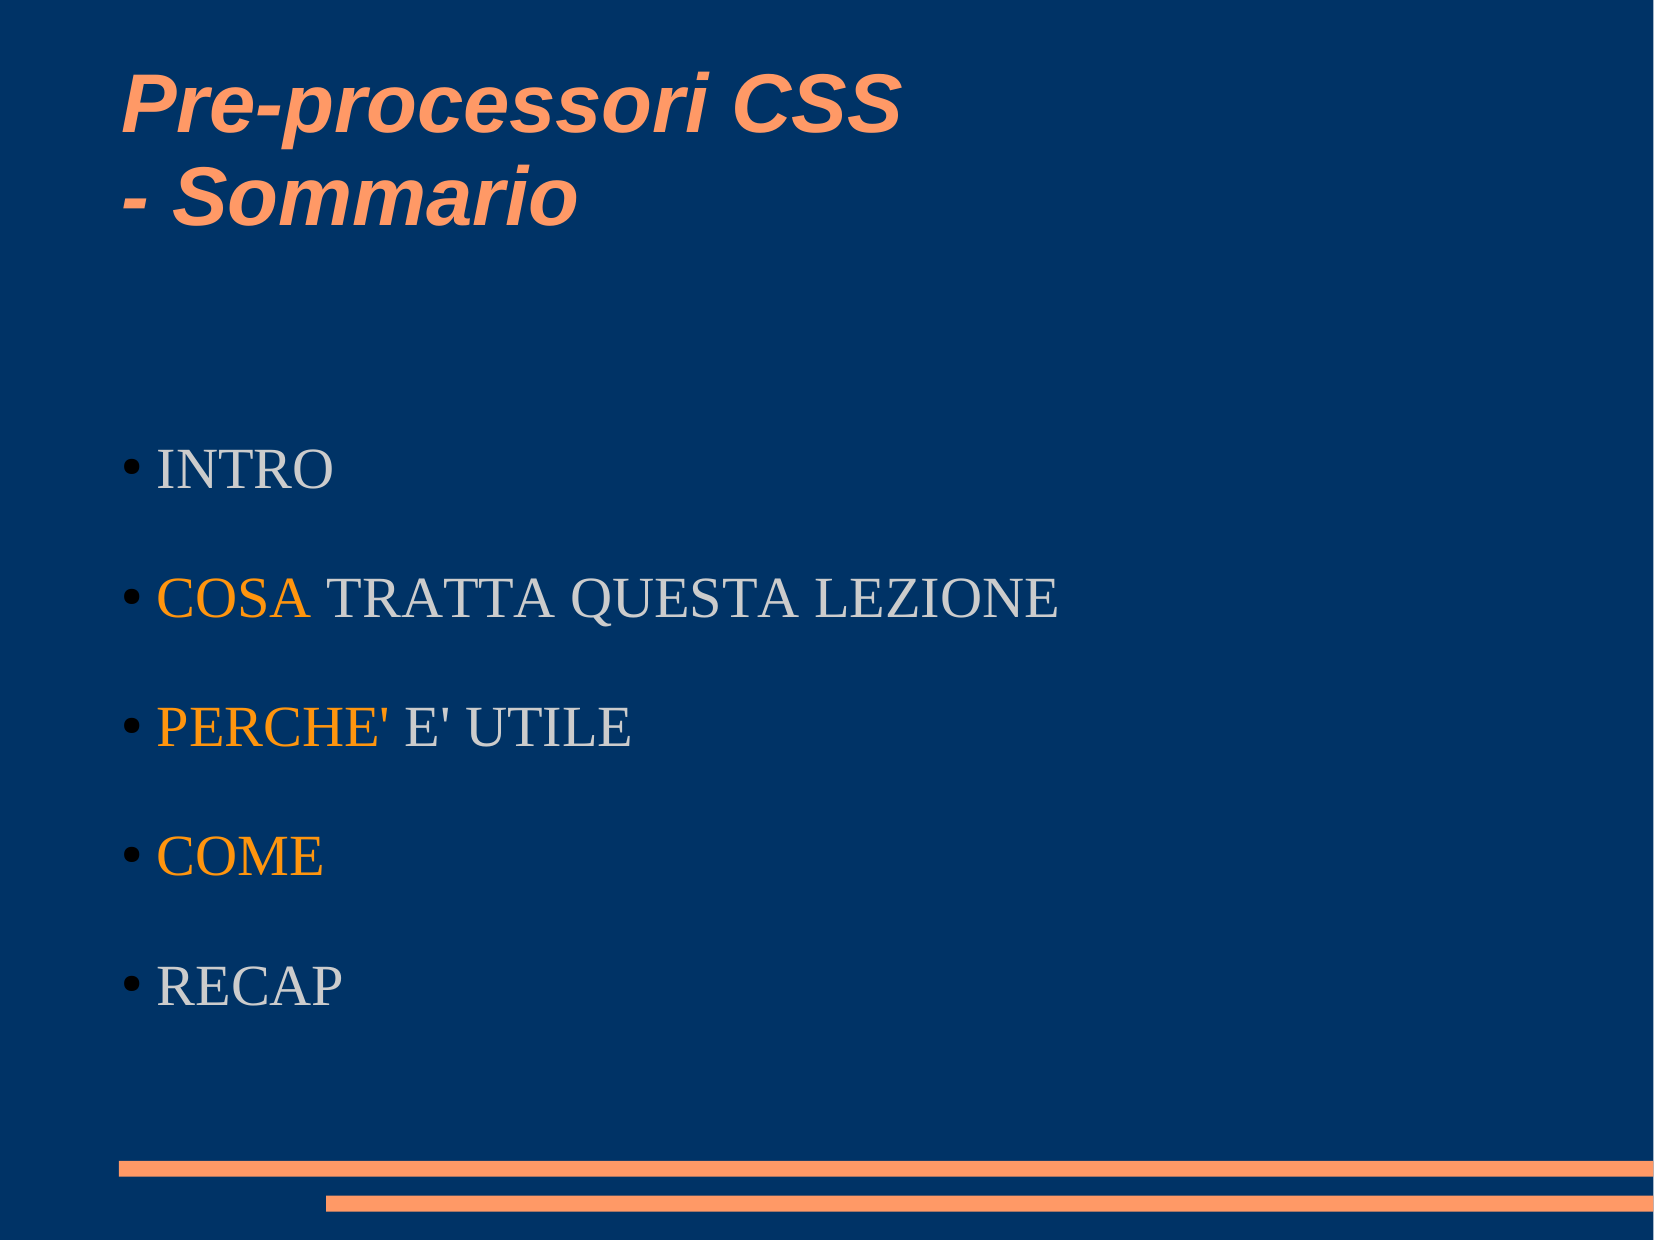

# Pre-processori CSS - Sommario
INTRO
COSA TRATTA QUESTA LEZIONE
PERCHE' E' UTILE
COME
RECAP